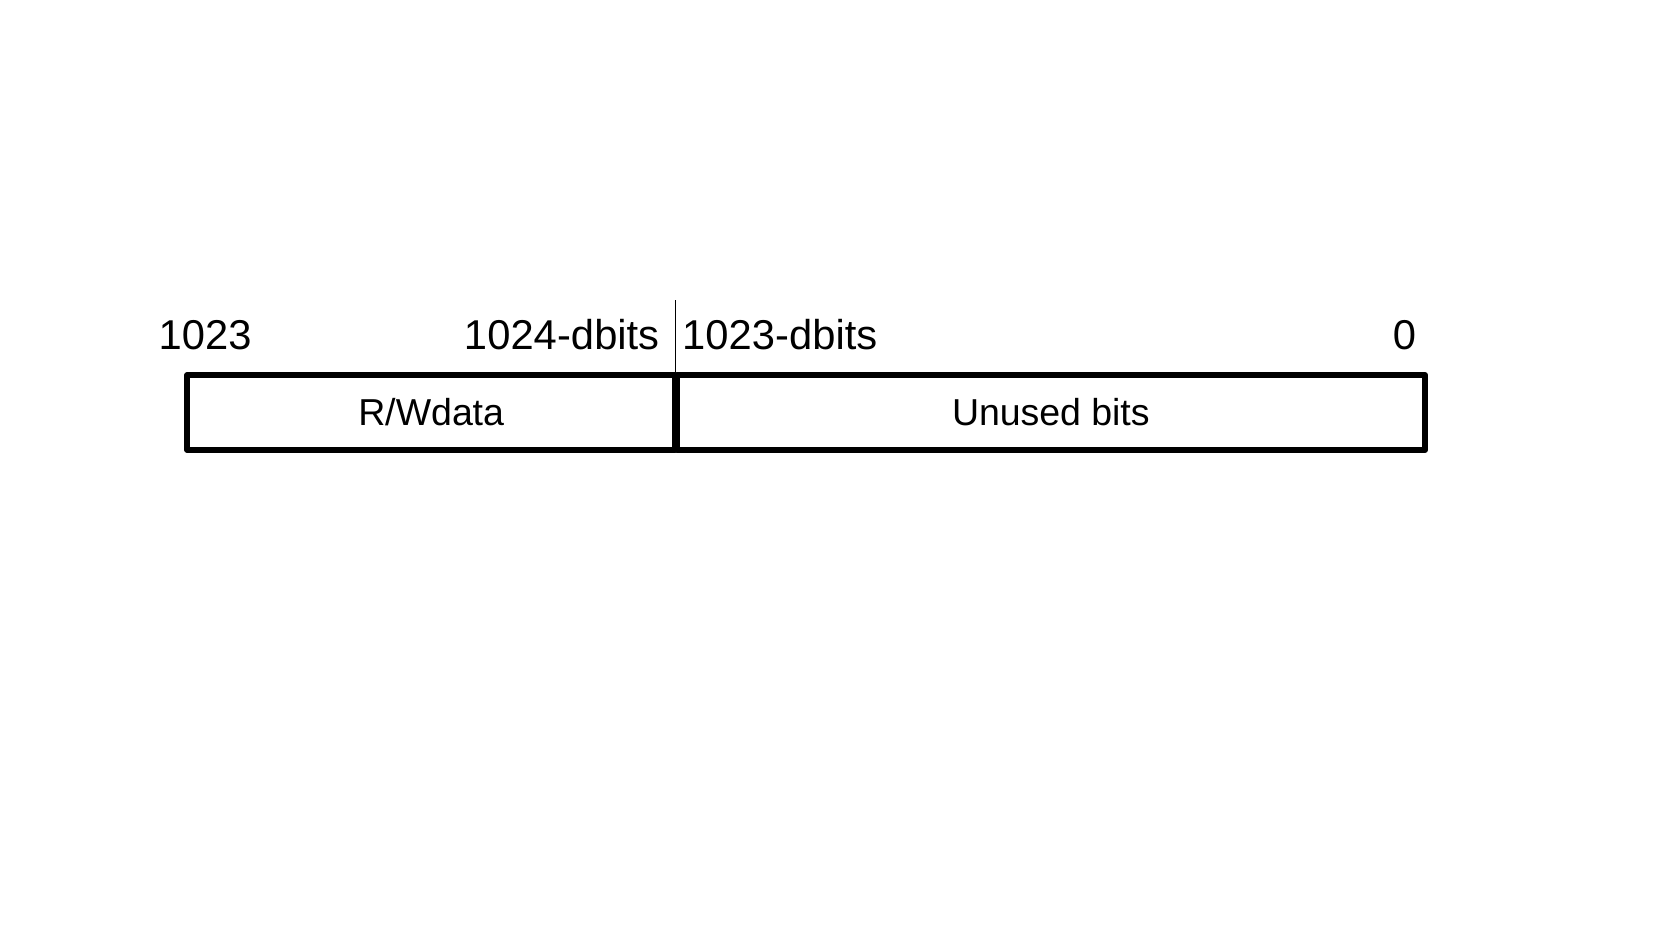

1023		 1024-dbits 1023-dbits				 		 0
R/Wdata
Unused bits